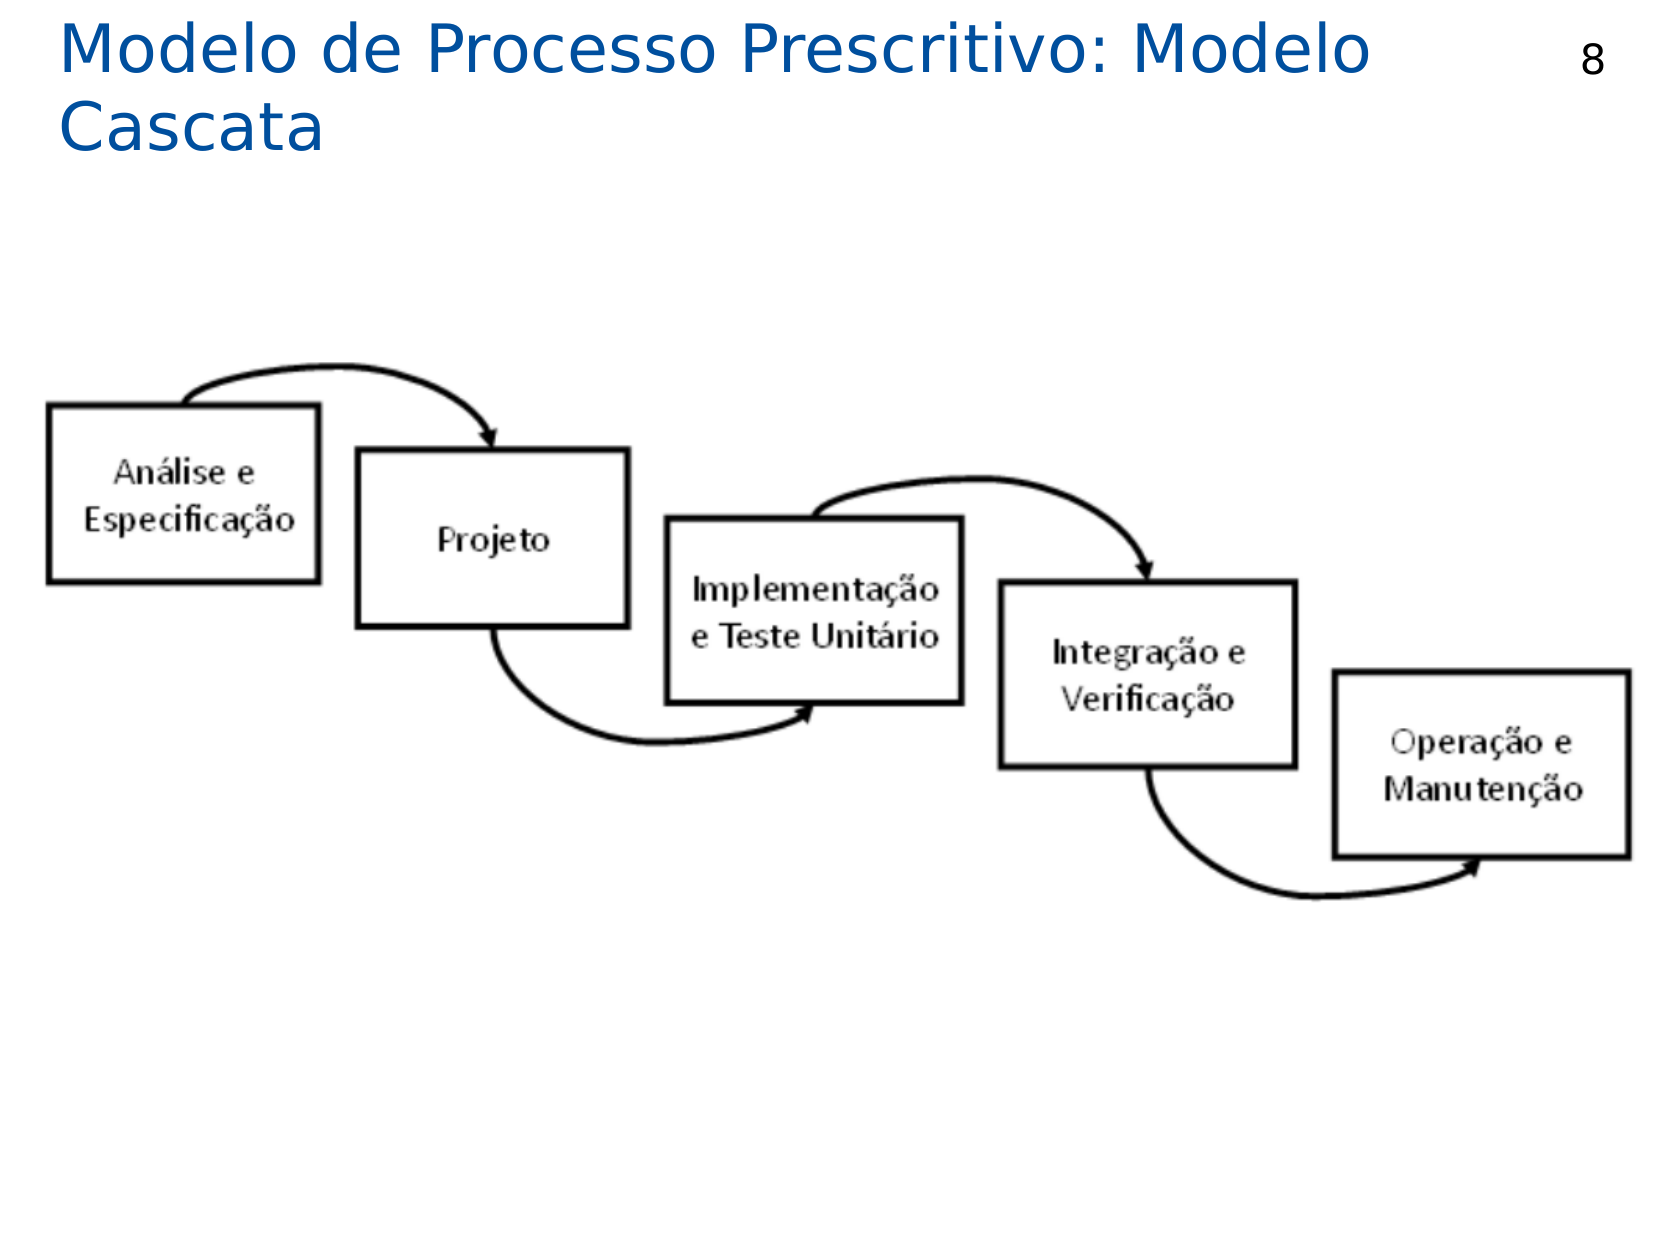

# Modelo de Processo Prescritivo: Modelo Cascata
8